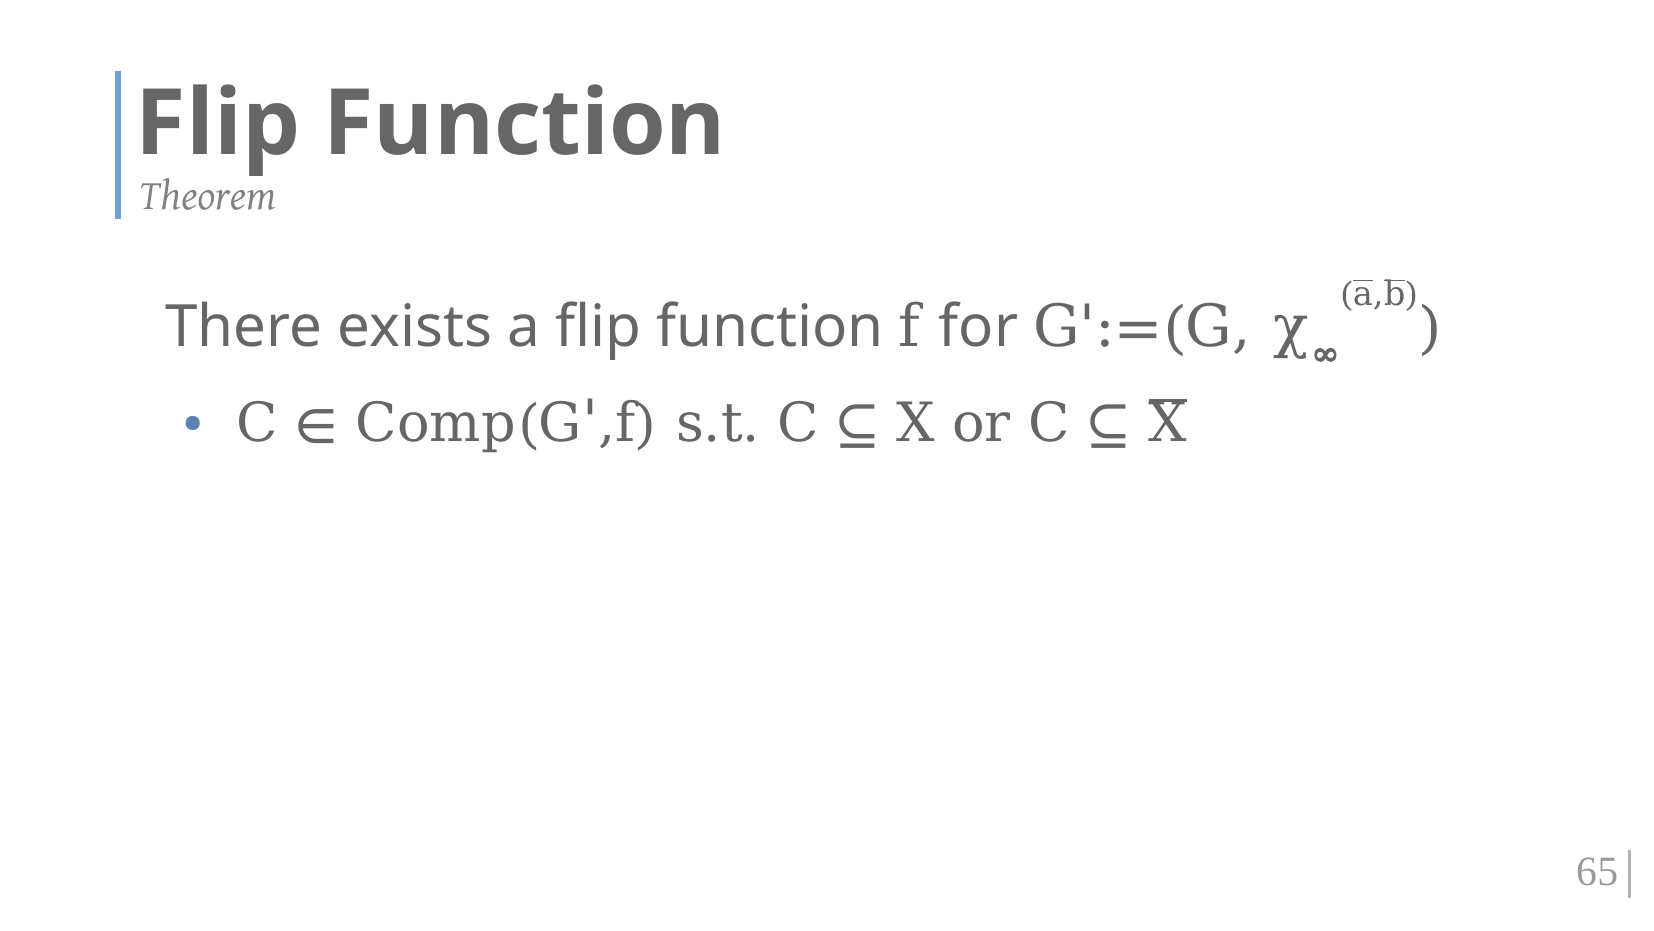

# Flip Function
Theorem
There exists a flip function f for G':=(G, χ∞(a,b))
C ∈ Comp(G',f) s.t. C ⊆ X or C ⊆ X
65